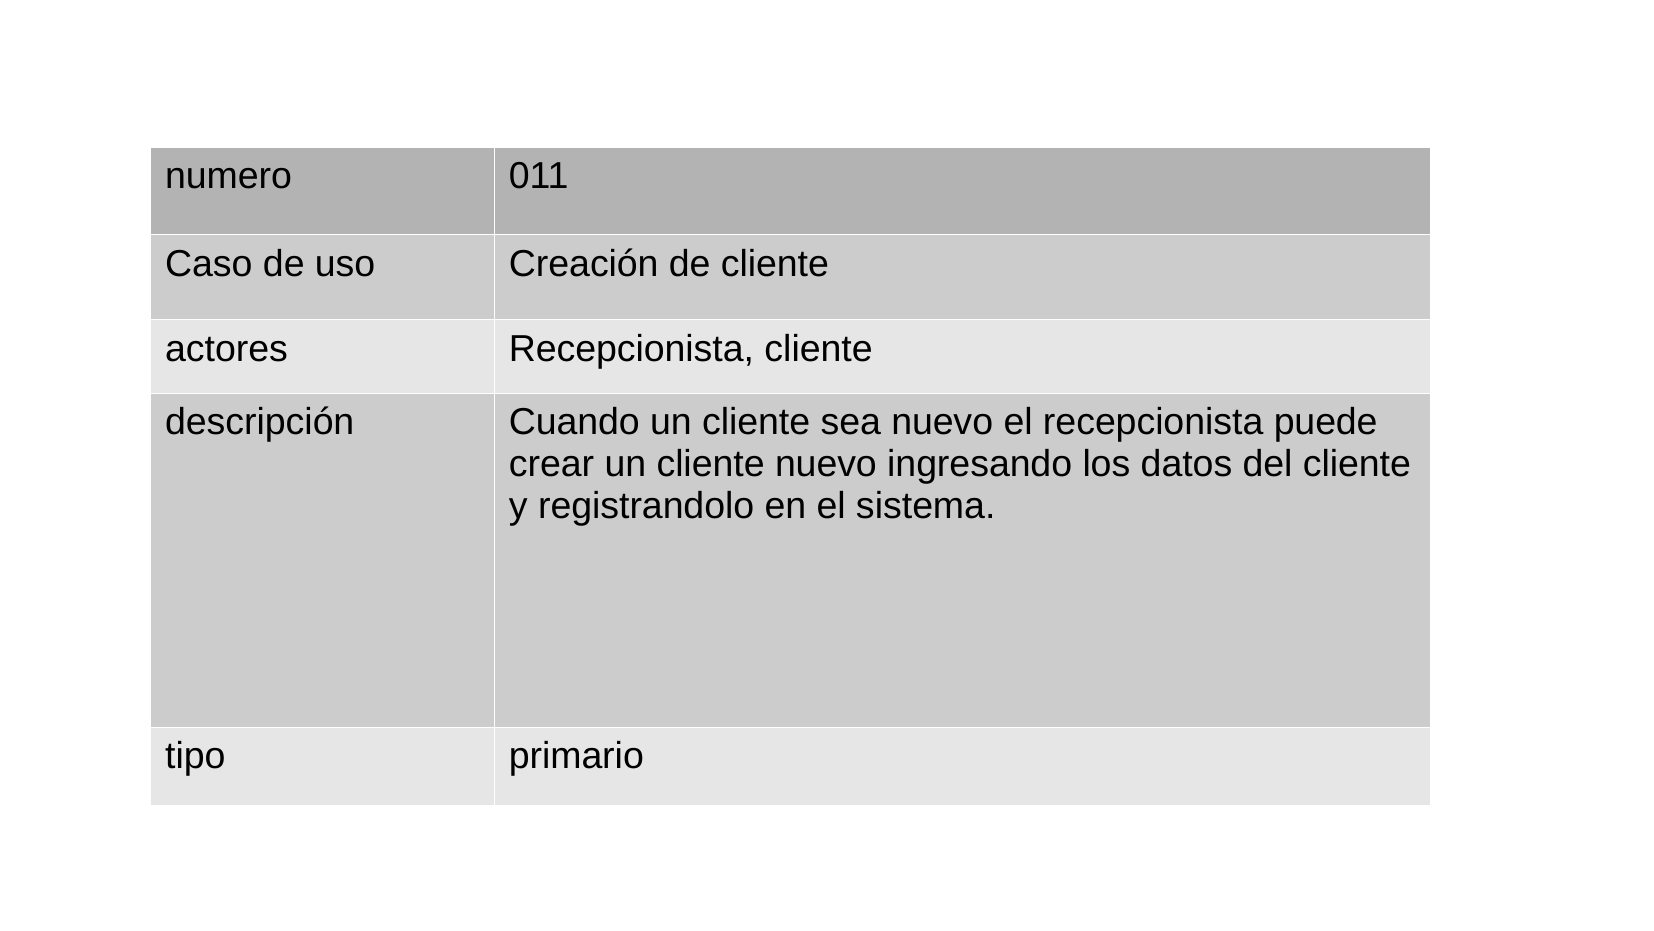

| numero | 011 |
| --- | --- |
| Caso de uso | Creación de cliente |
| actores | Recepcionista, cliente |
| descripción | Cuando un cliente sea nuevo el recepcionista puede crear un cliente nuevo ingresando los datos del cliente y registrandolo en el sistema. |
| tipo | primario |